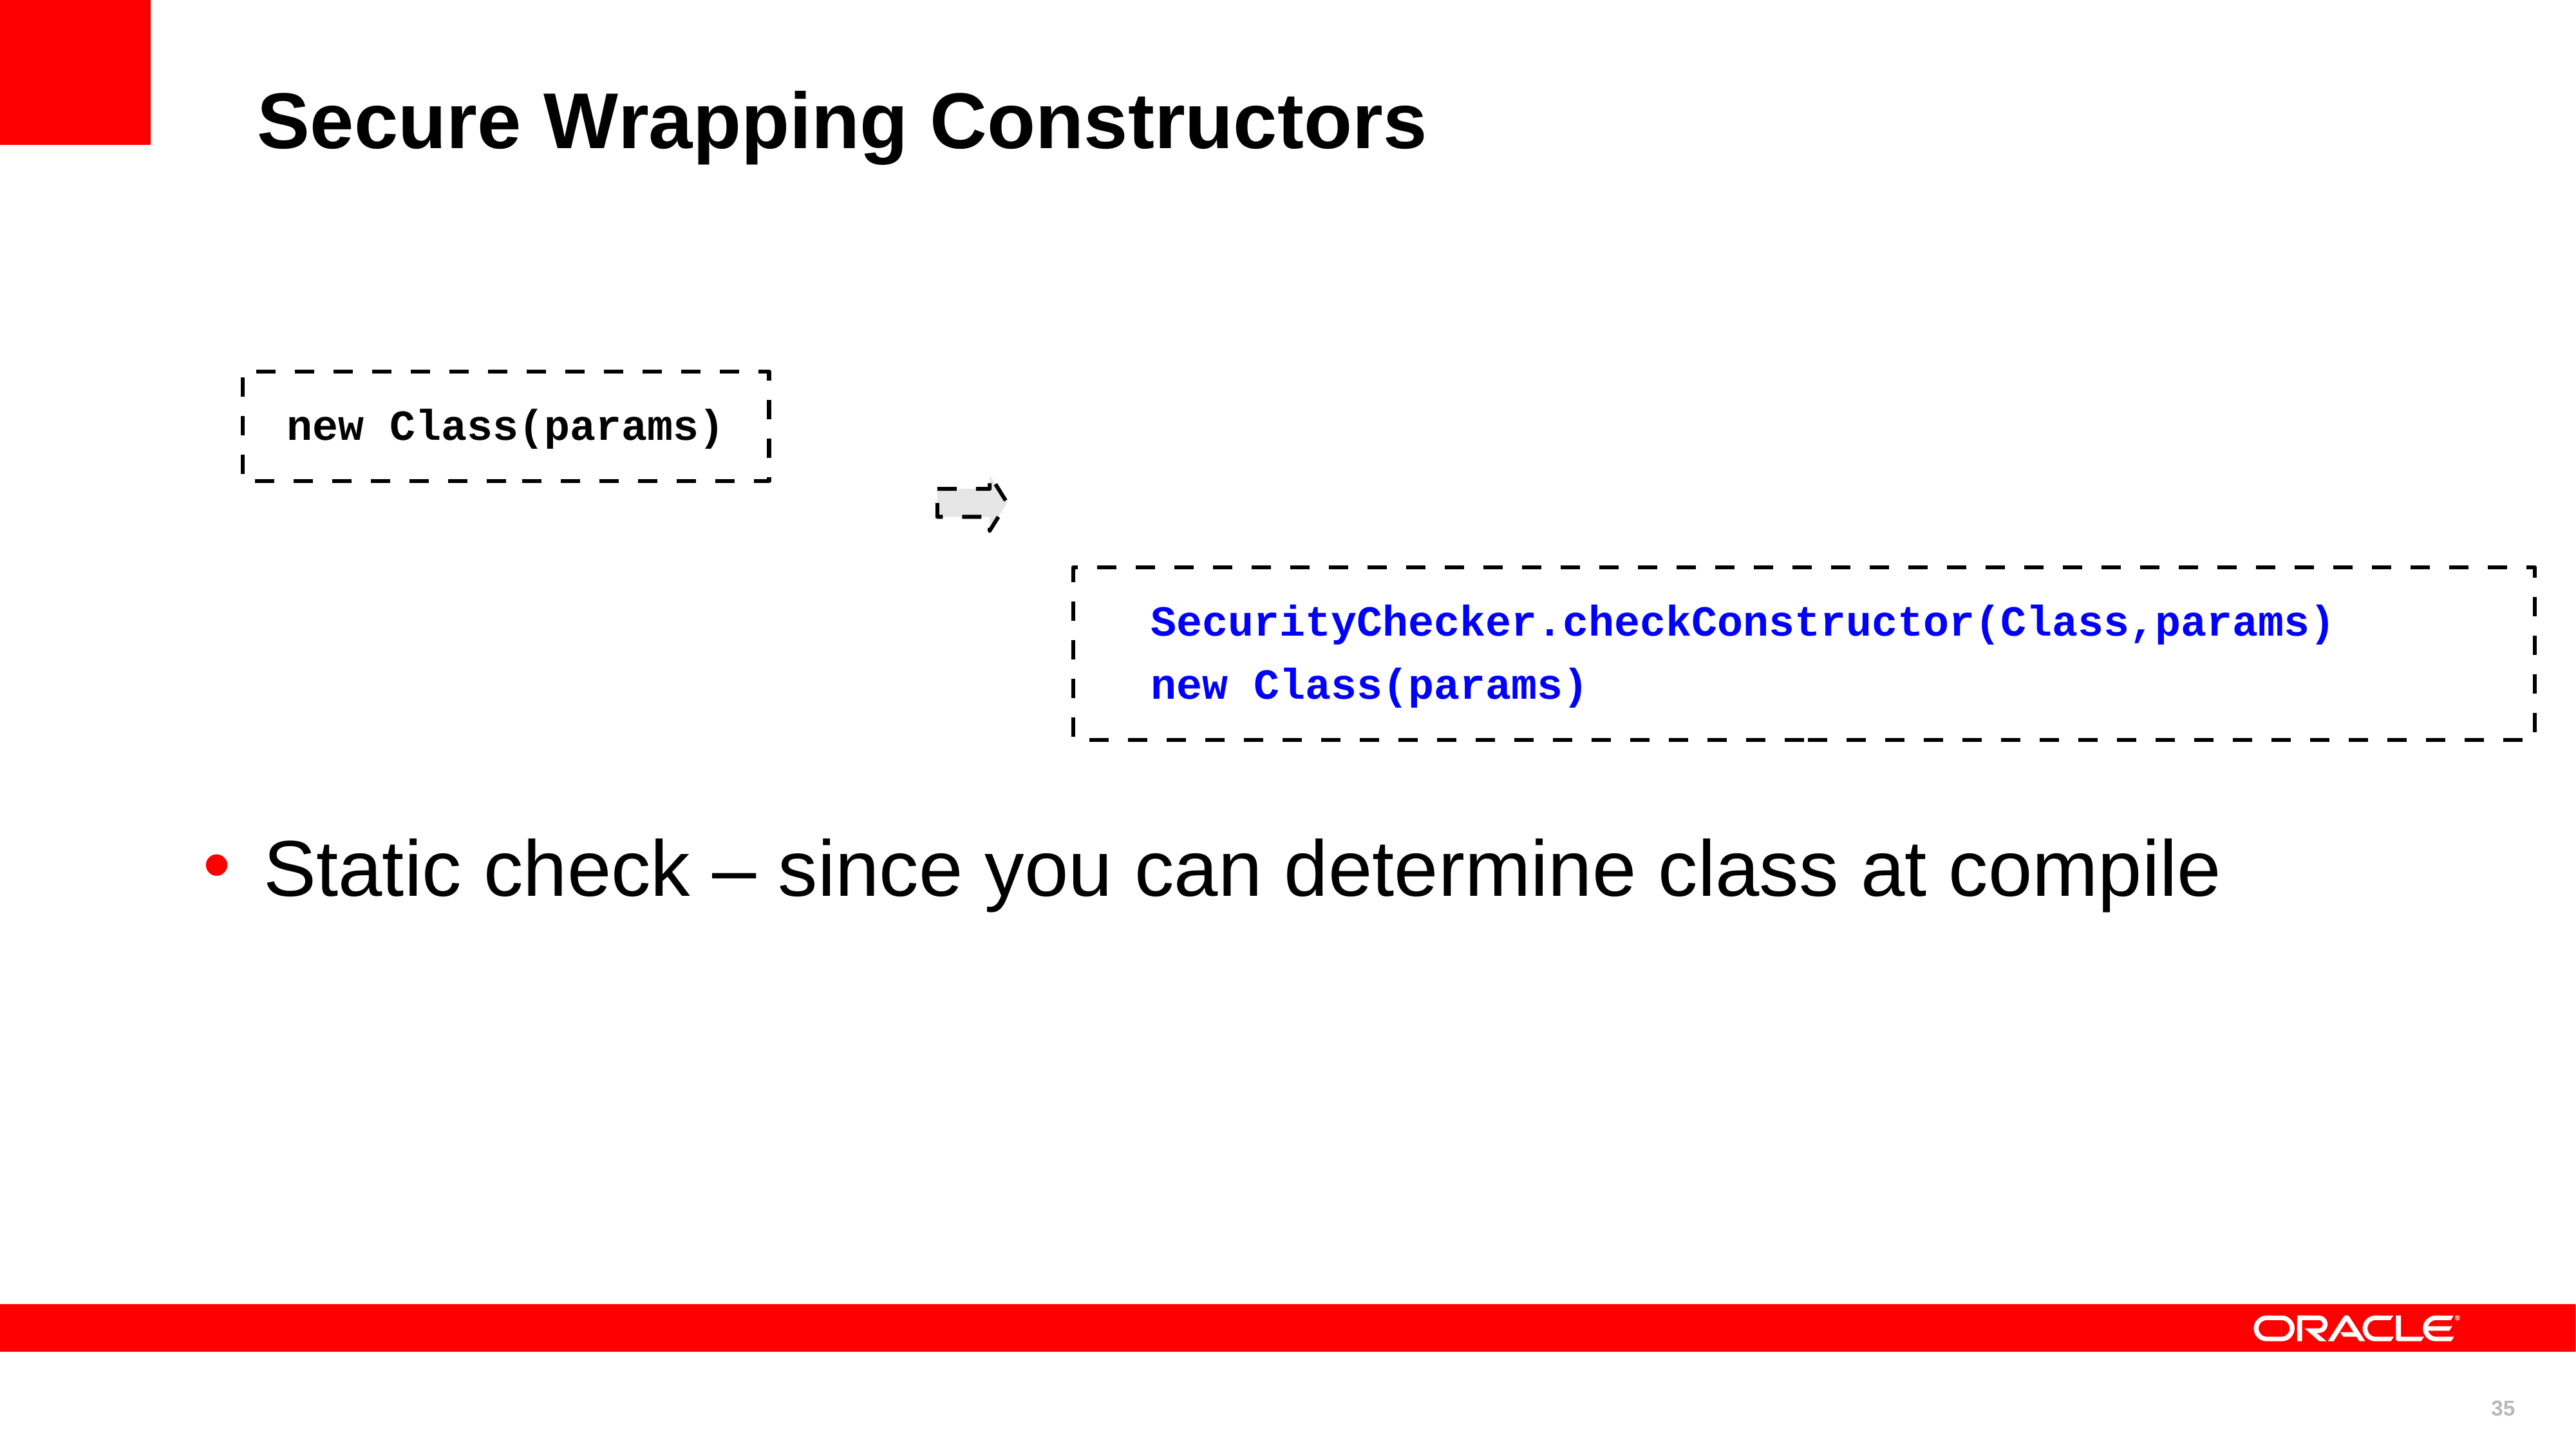

# Secure Wrapping Constructors
new Class(params)
SecurityChecker.checkConstructor(Class,params)
new Class(params)
Static check – since you can determine class at compile